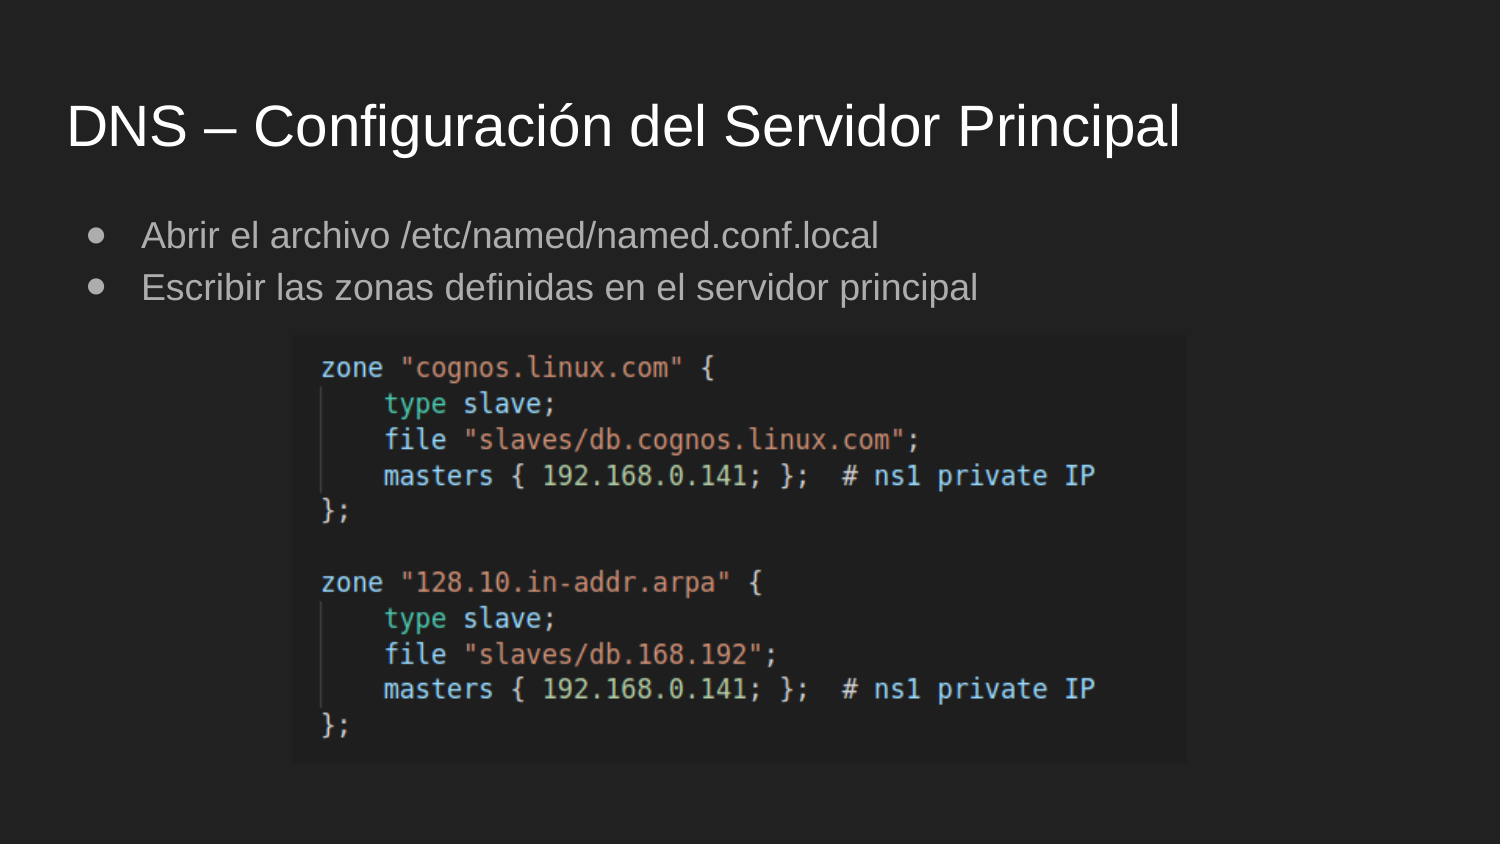

# DNS – Configuración del Servidor Principal
Abrir el archivo /etc/named/named.conf.local
Escribir las zonas definidas en el servidor principal